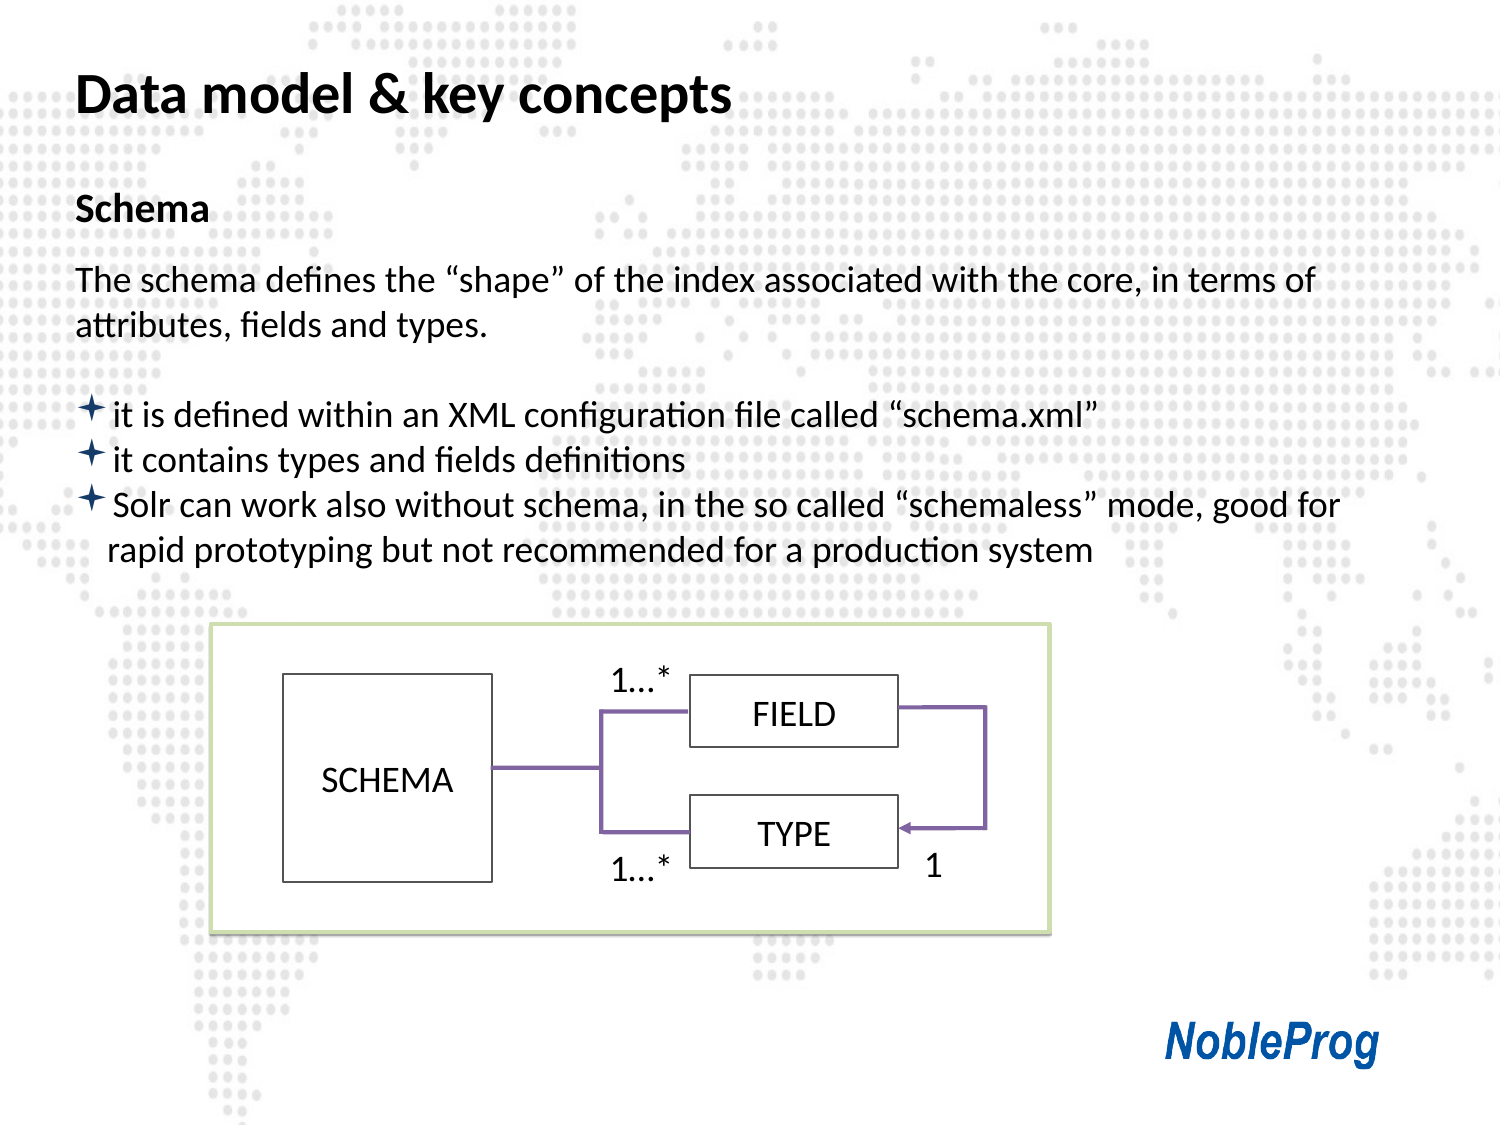

Data model & key concepts
Schema
The schema defines the “shape” of the index associated with the core, in terms of attributes, fields and types.
it is defined within an XML configuration file called “schema.xml”
it contains types and fields definitions
Solr can work also without schema, in the so called “schemaless” mode, good for rapid prototyping but not recommended for a production system
1…*
SCHEMA
FIELD
TYPE
1
1…*